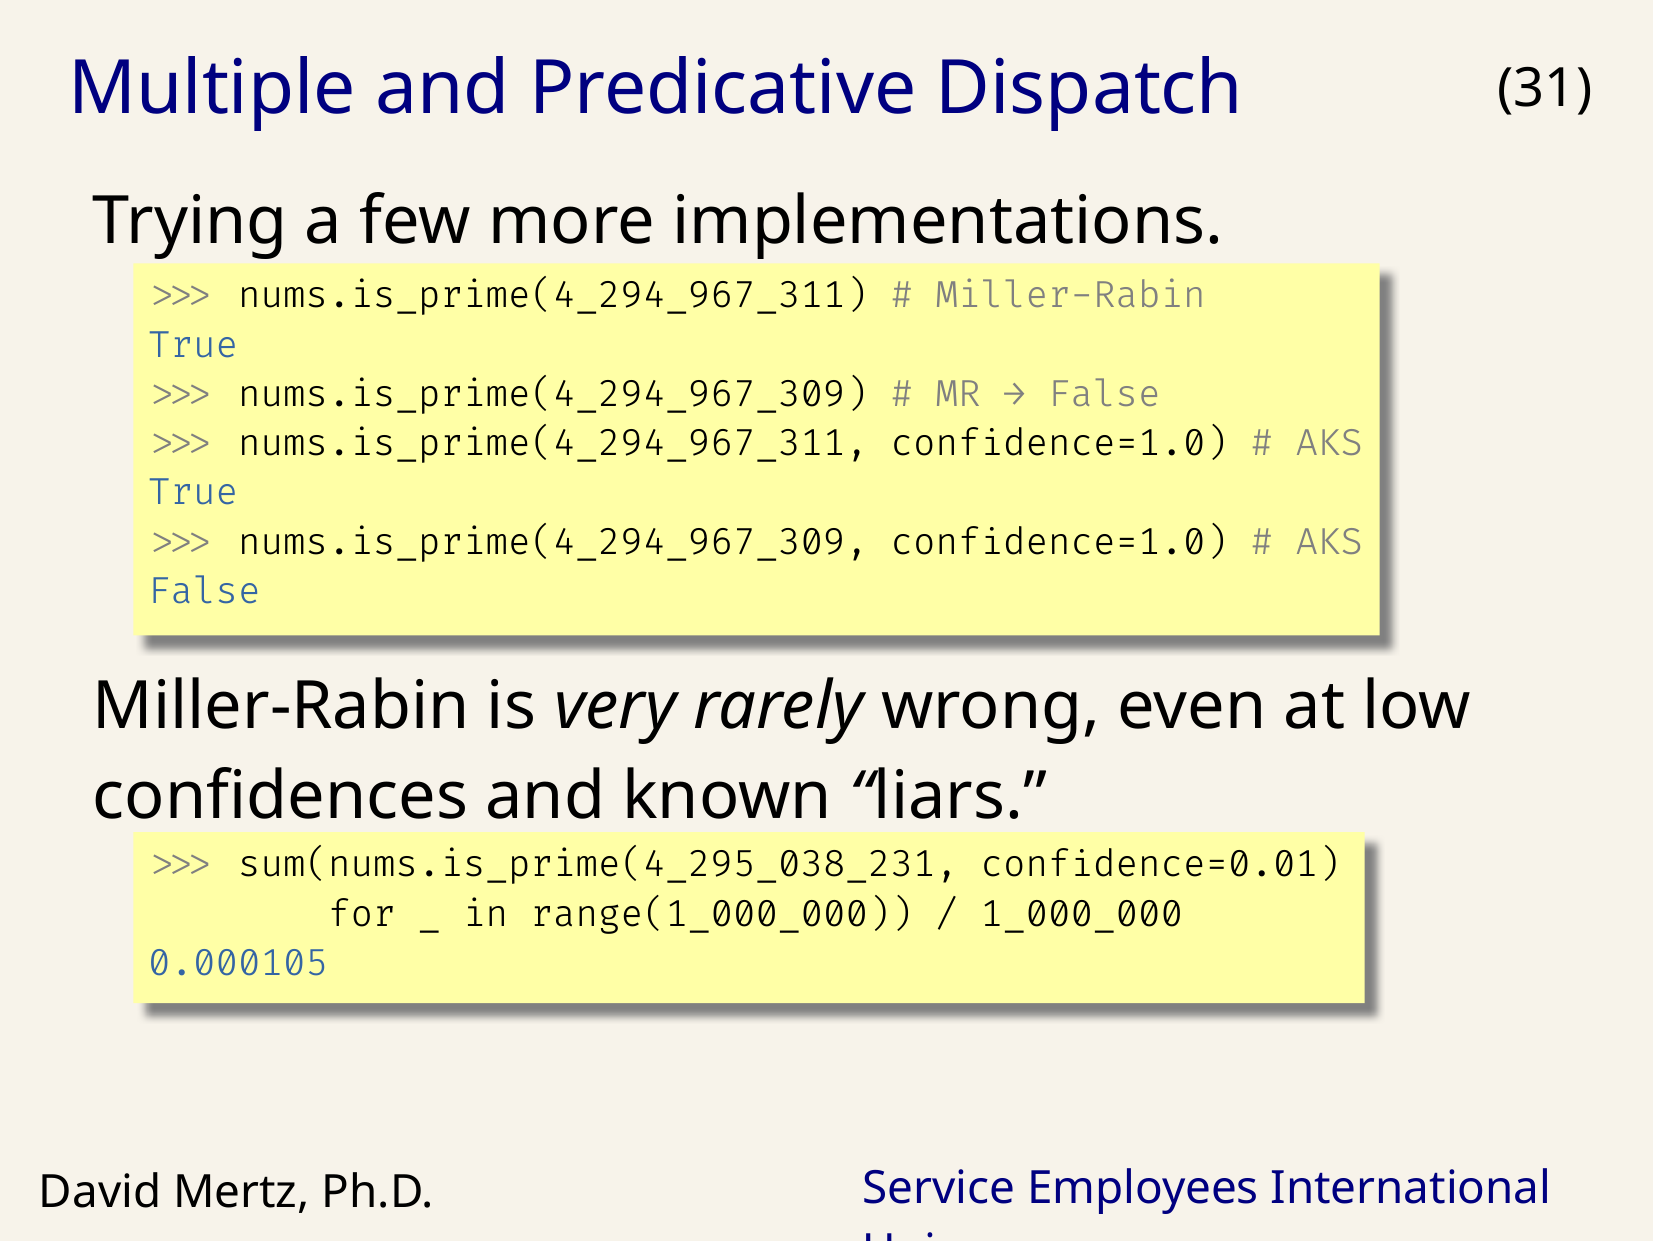

Trying a few more implementations.
>>> nums.is_prime(4_294_967_311) # Miller-Rabin
True
>>> nums.is_prime(4_294_967_309) # MR → False
>>> nums.is_prime(4_294_967_311, confidence=1.0) # AKS
True
>>> nums.is_prime(4_294_967_309, confidence=1.0) # AKS
False
Miller-Rabin is very rarely wrong, even at low confidences and known “liars.”
>>> sum(nums.is_prime(4_295_038_231, confidence=0.01)
 for _ in range(1_000_000)) / 1_000_000
0.000105